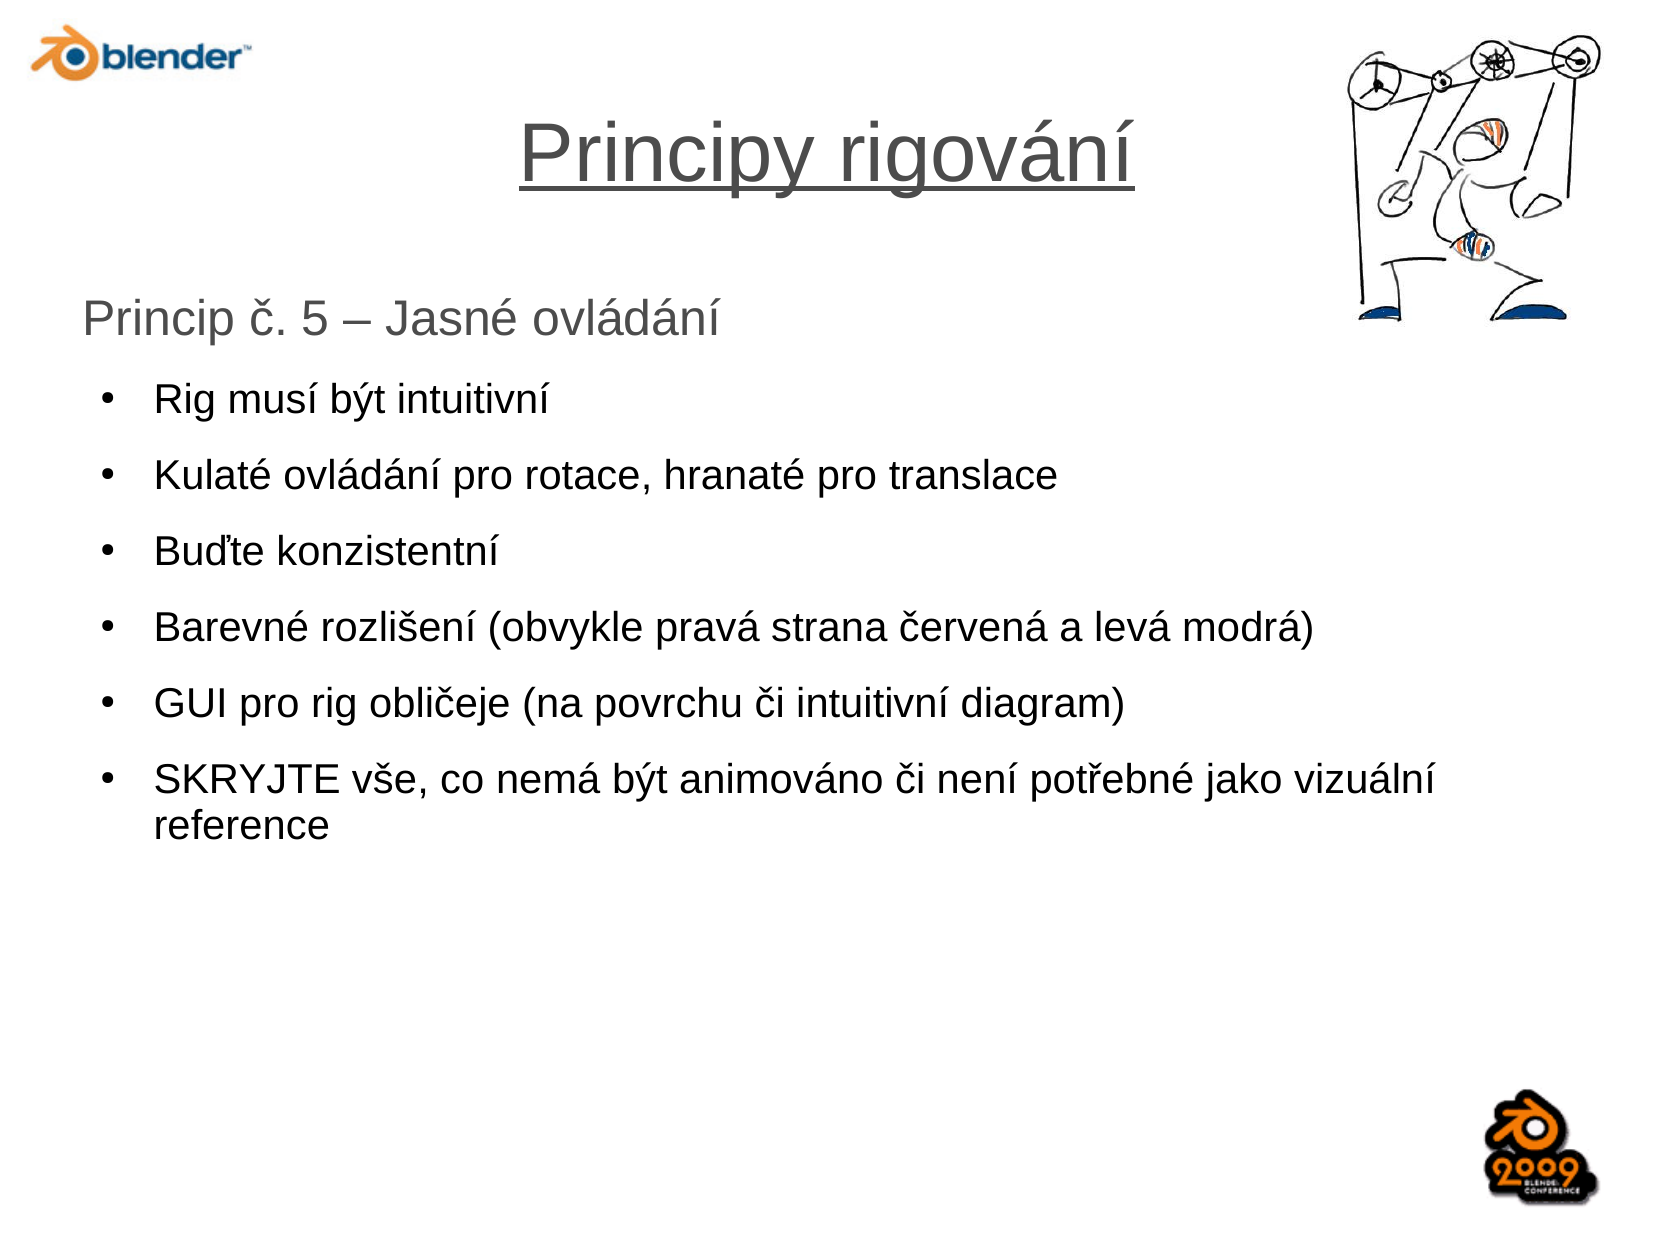

# Principy rigování
Princip č. 5 – Jasné ovládání
Rig musí být intuitivní
Kulaté ovládání pro rotace, hranaté pro translace
Buďte konzistentní
Barevné rozlišení (obvykle pravá strana červená a levá modrá)
GUI pro rig obličeje (na povrchu či intuitivní diagram)
SKRYJTE vše, co nemá být animováno či není potřebné jako vizuální reference